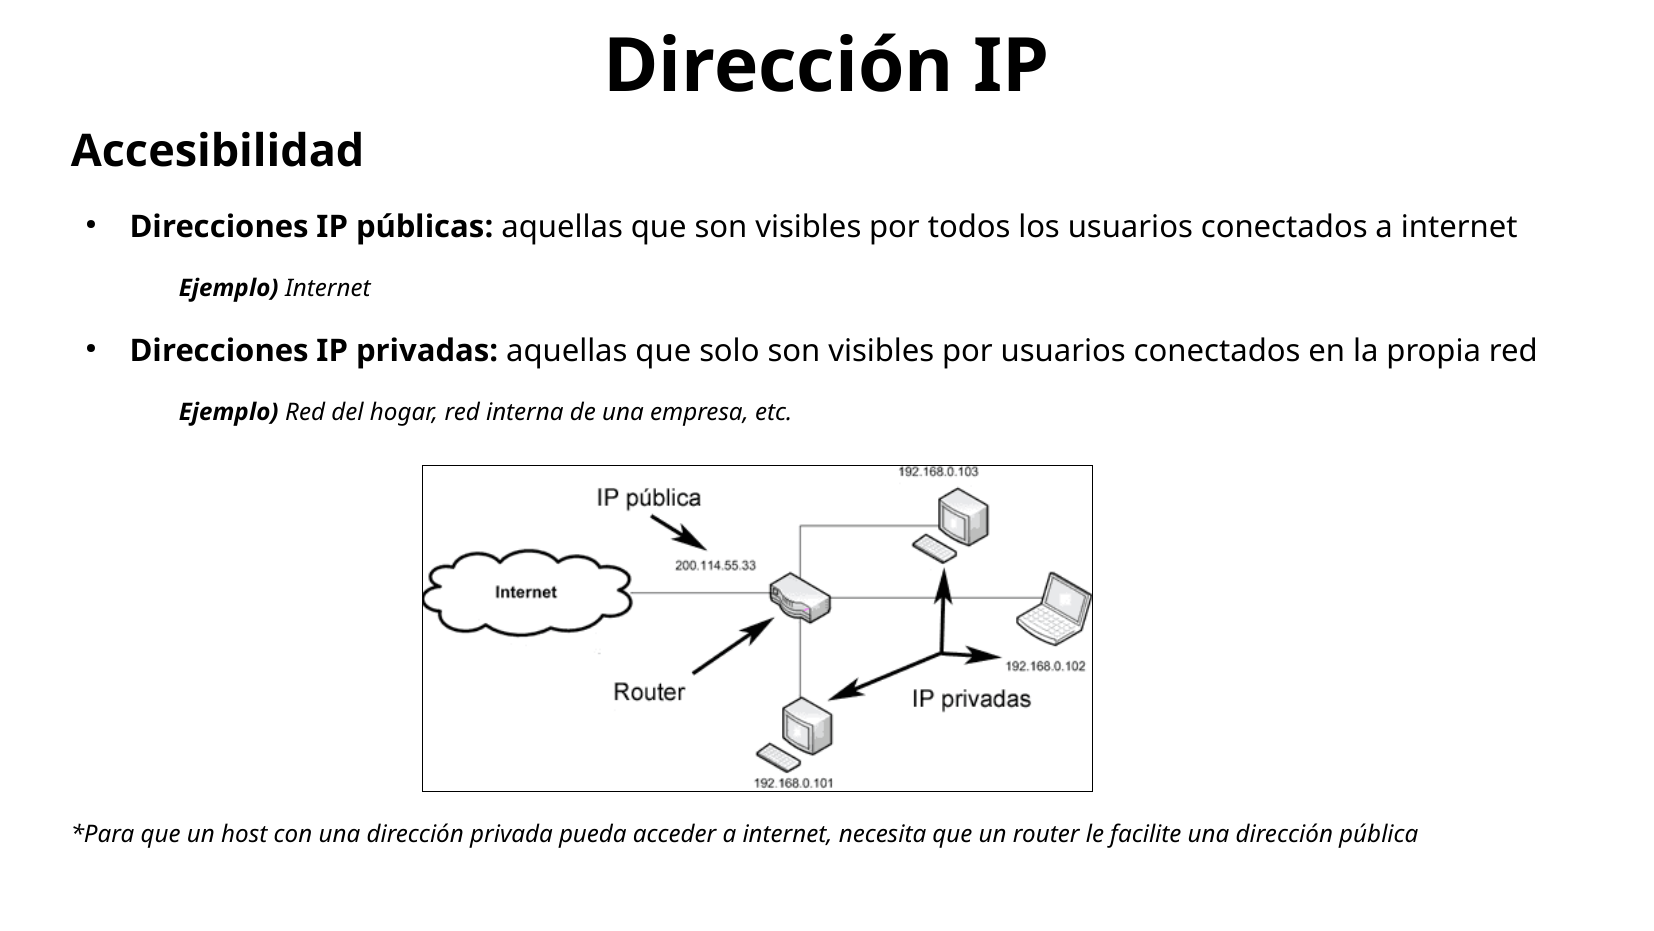

# Dirección IP
Accesibilidad
Direcciones IP públicas: aquellas que son visibles por todos los usuarios conectados a internet
Ejemplo) Internet
Direcciones IP privadas: aquellas que solo son visibles por usuarios conectados en la propia red
Ejemplo) Red del hogar, red interna de una empresa, etc.
*Para que un host con una dirección privada pueda acceder a internet, necesita que un router le facilite una dirección pública